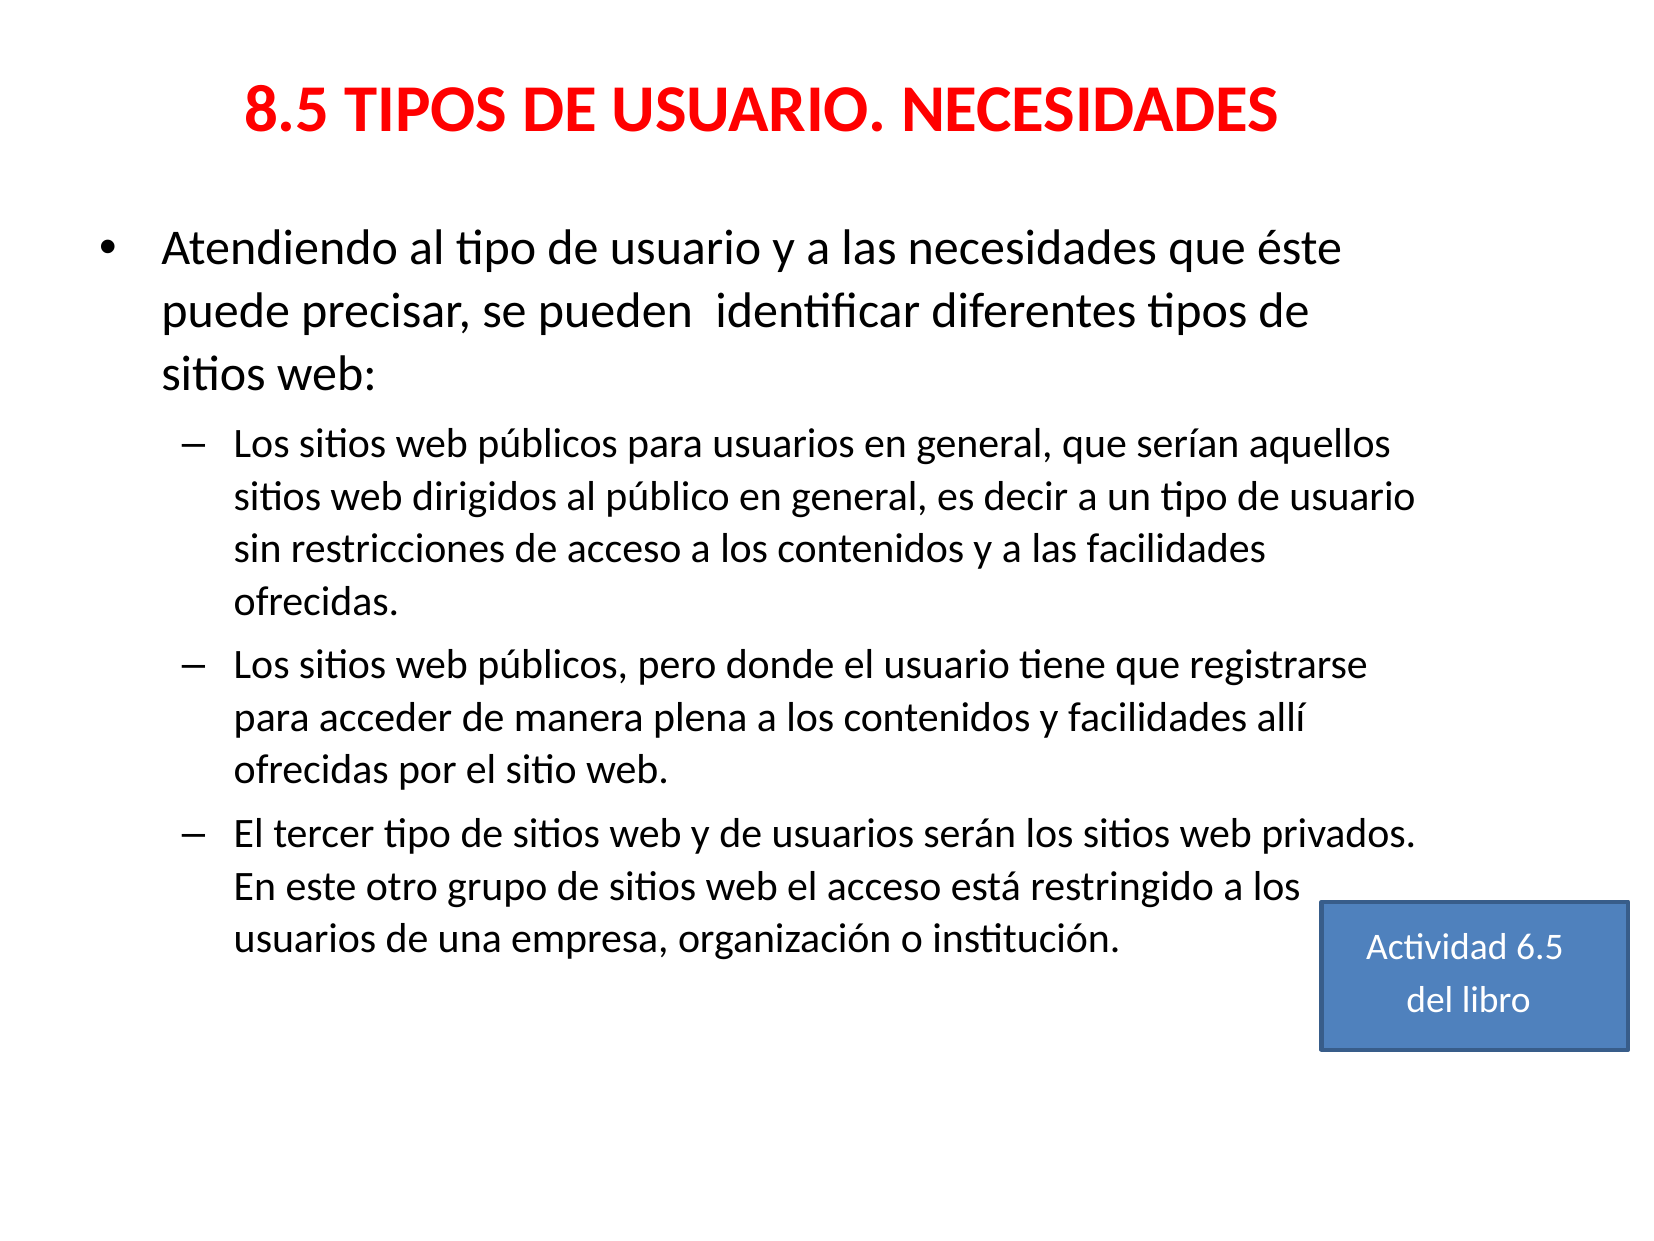

8.5 TIPOS DE USUARIO. NECESIDADES
•
Atendiendo al tipo de usuario y a las necesidades que éste
puede precisar, se pueden identificar diferentes tipos de
sitios web:
–
Los sitios web públicos para usuarios en general, que serían aquellos
sitios web dirigidos al público en general, es decir a un tipo de usuario
sin restricciones de acceso a los contenidos y a las facilidades
ofrecidas.
–
Los sitios web públicos, pero donde el usuario tiene que registrarse
para acceder de manera plena a los contenidos y facilidades allí
ofrecidas por el sitio web.
–
El tercer tipo de sitios web y de usuarios serán los sitios web privados.
En este otro grupo de sitios web el acceso está restringido a los
usuarios de una empresa, organización o institución.
Actividad 6.5
del libro